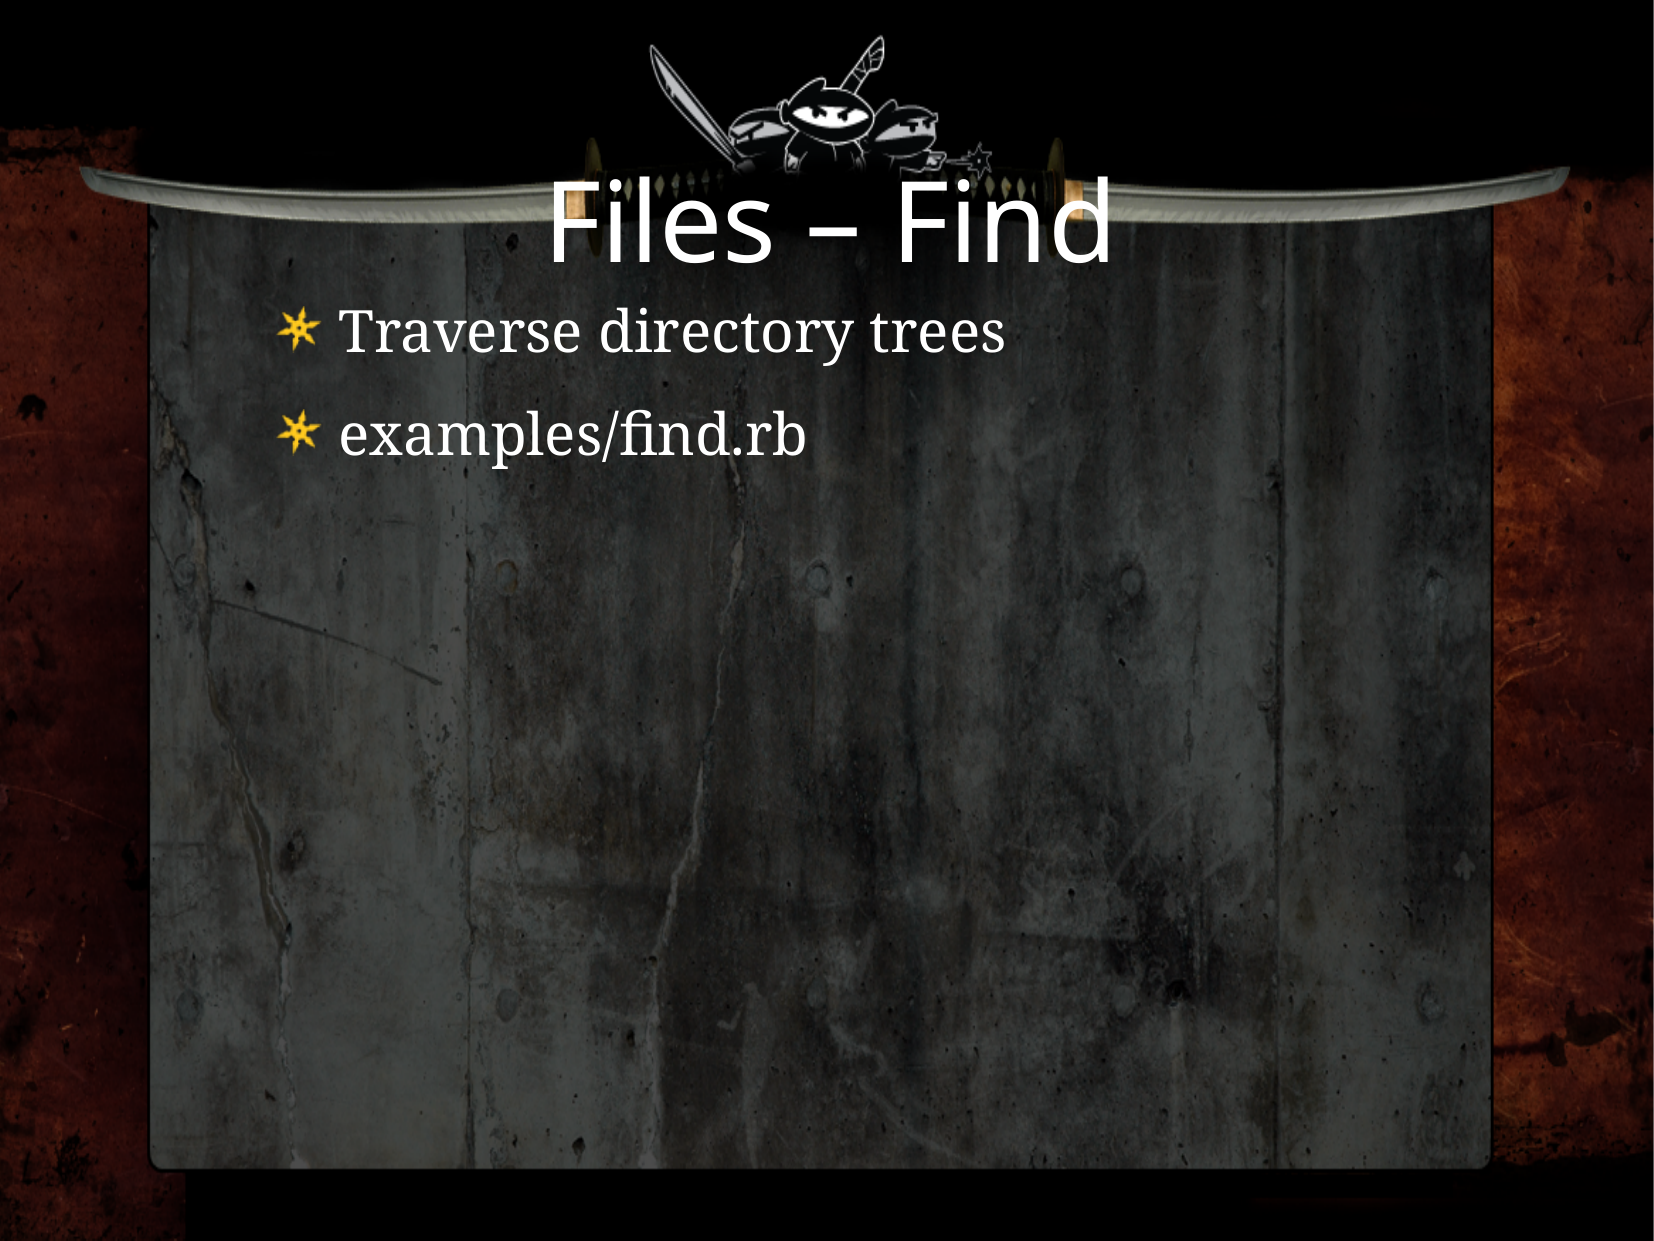

# Files – Find
Traverse directory trees
examples/find.rb